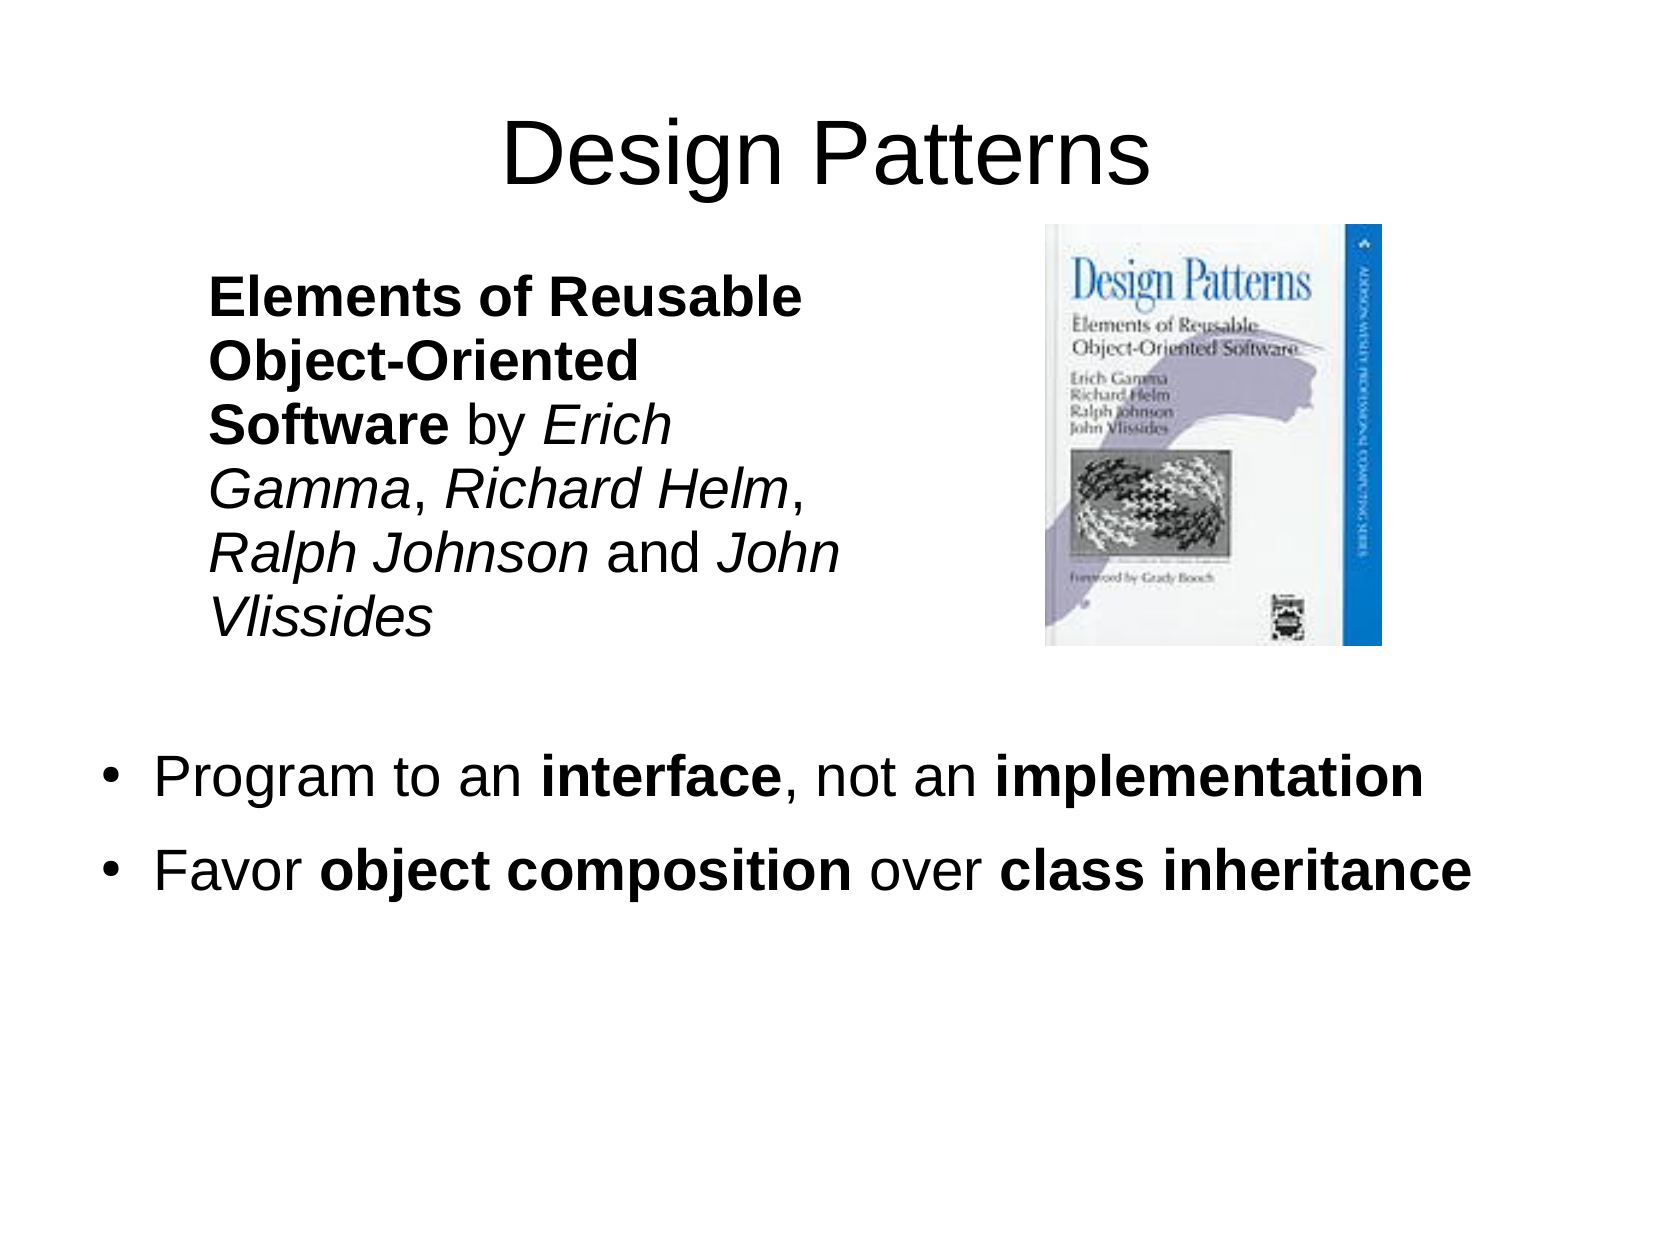

# Design Patterns
Elements of Reusable Object-Oriented Software by Erich Gamma, Richard Helm, Ralph Johnson and John Vlissides
Program to an interface, not an implementation
Favor object composition over class inheritance